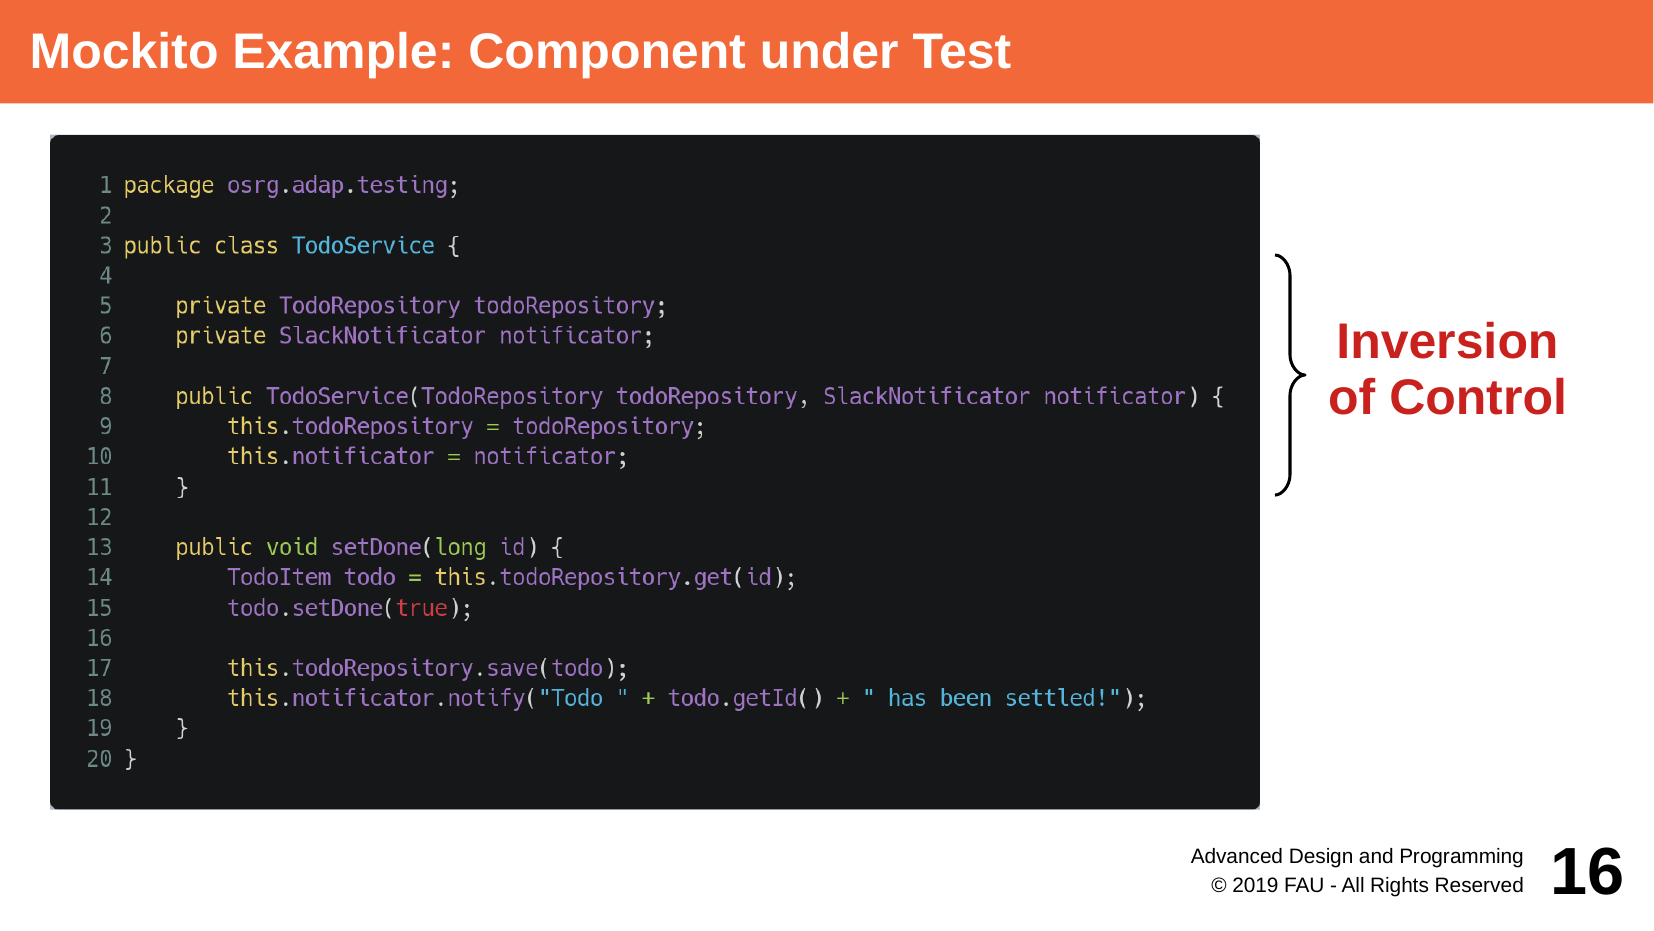

# Mockito Example: Component under Test
Inversion of Control
Advanced Design and Programming
16
© 2019 FAU - All Rights Reserved